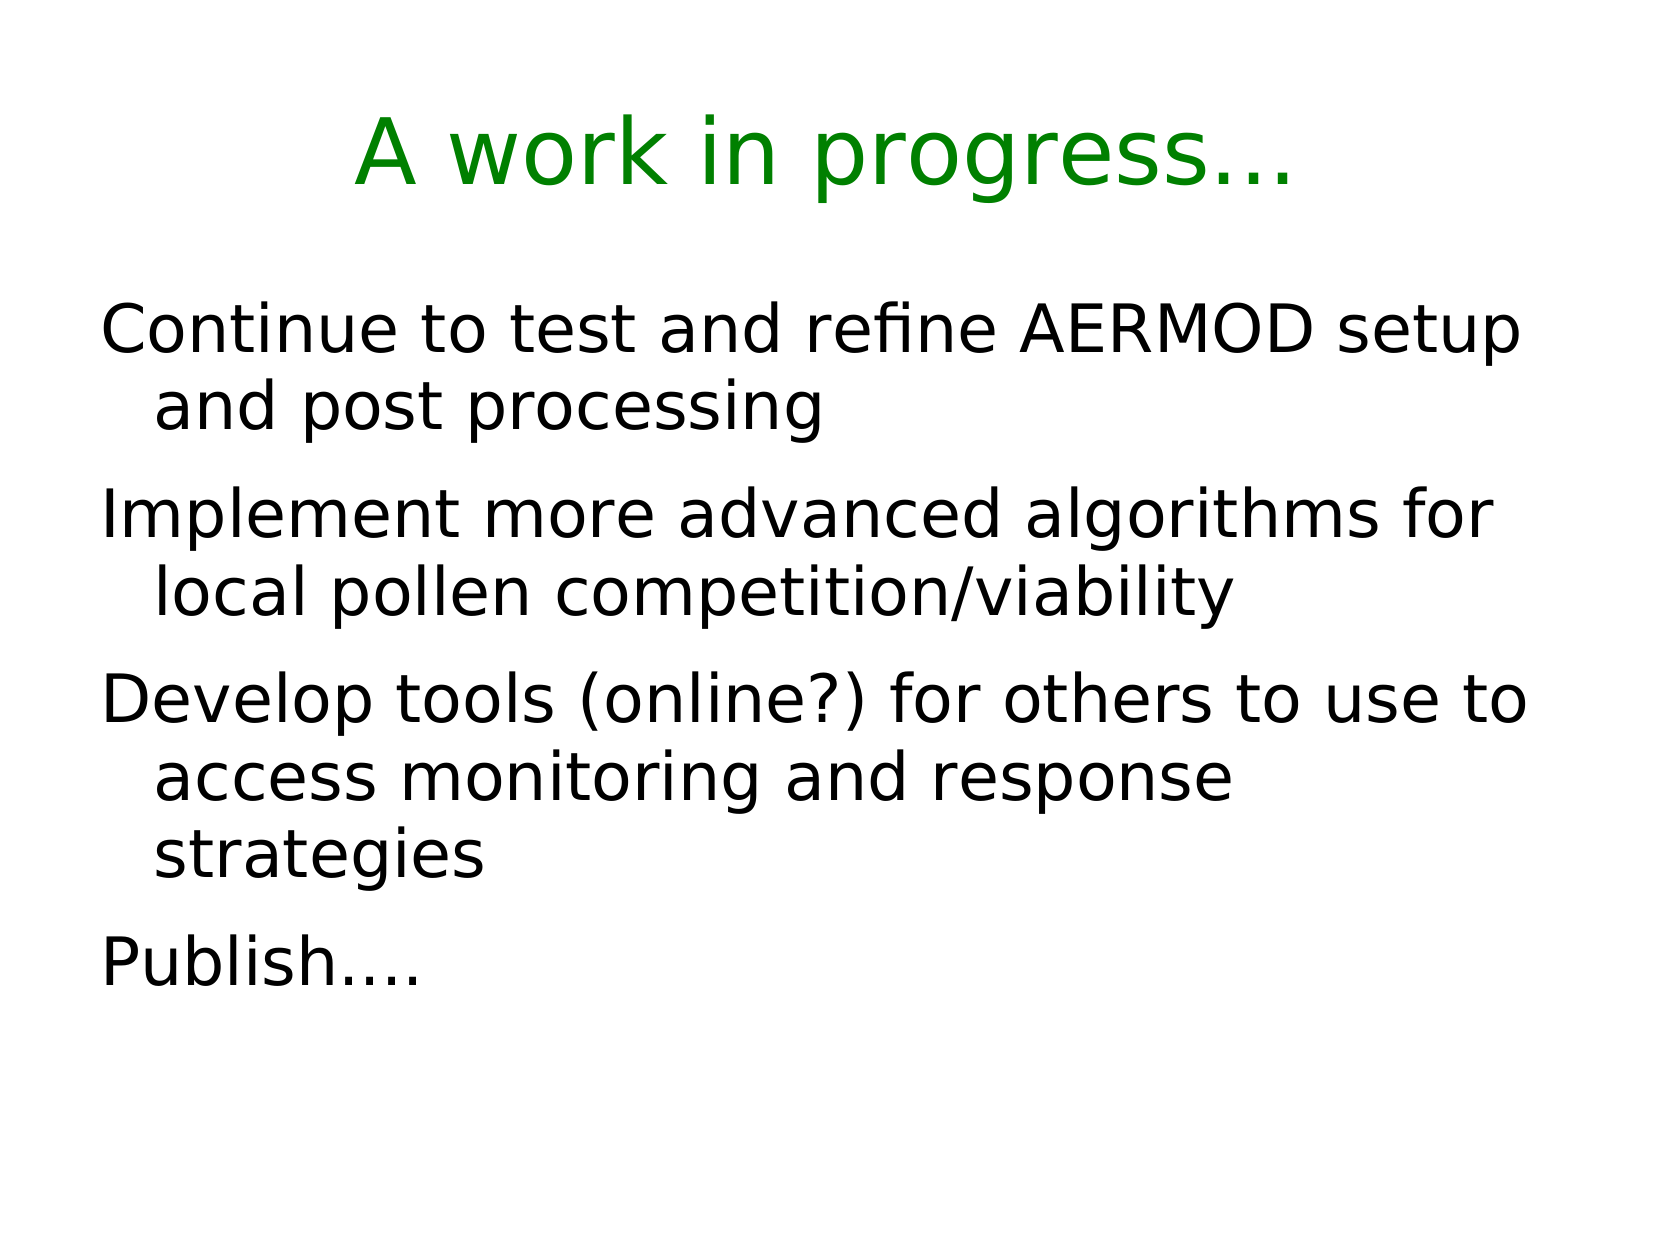

# A work in progress...
Continue to test and refine AERMOD setup and post processing
Implement more advanced algorithms for local pollen competition/viability
Develop tools (online?) for others to use to access monitoring and response strategies
Publish....